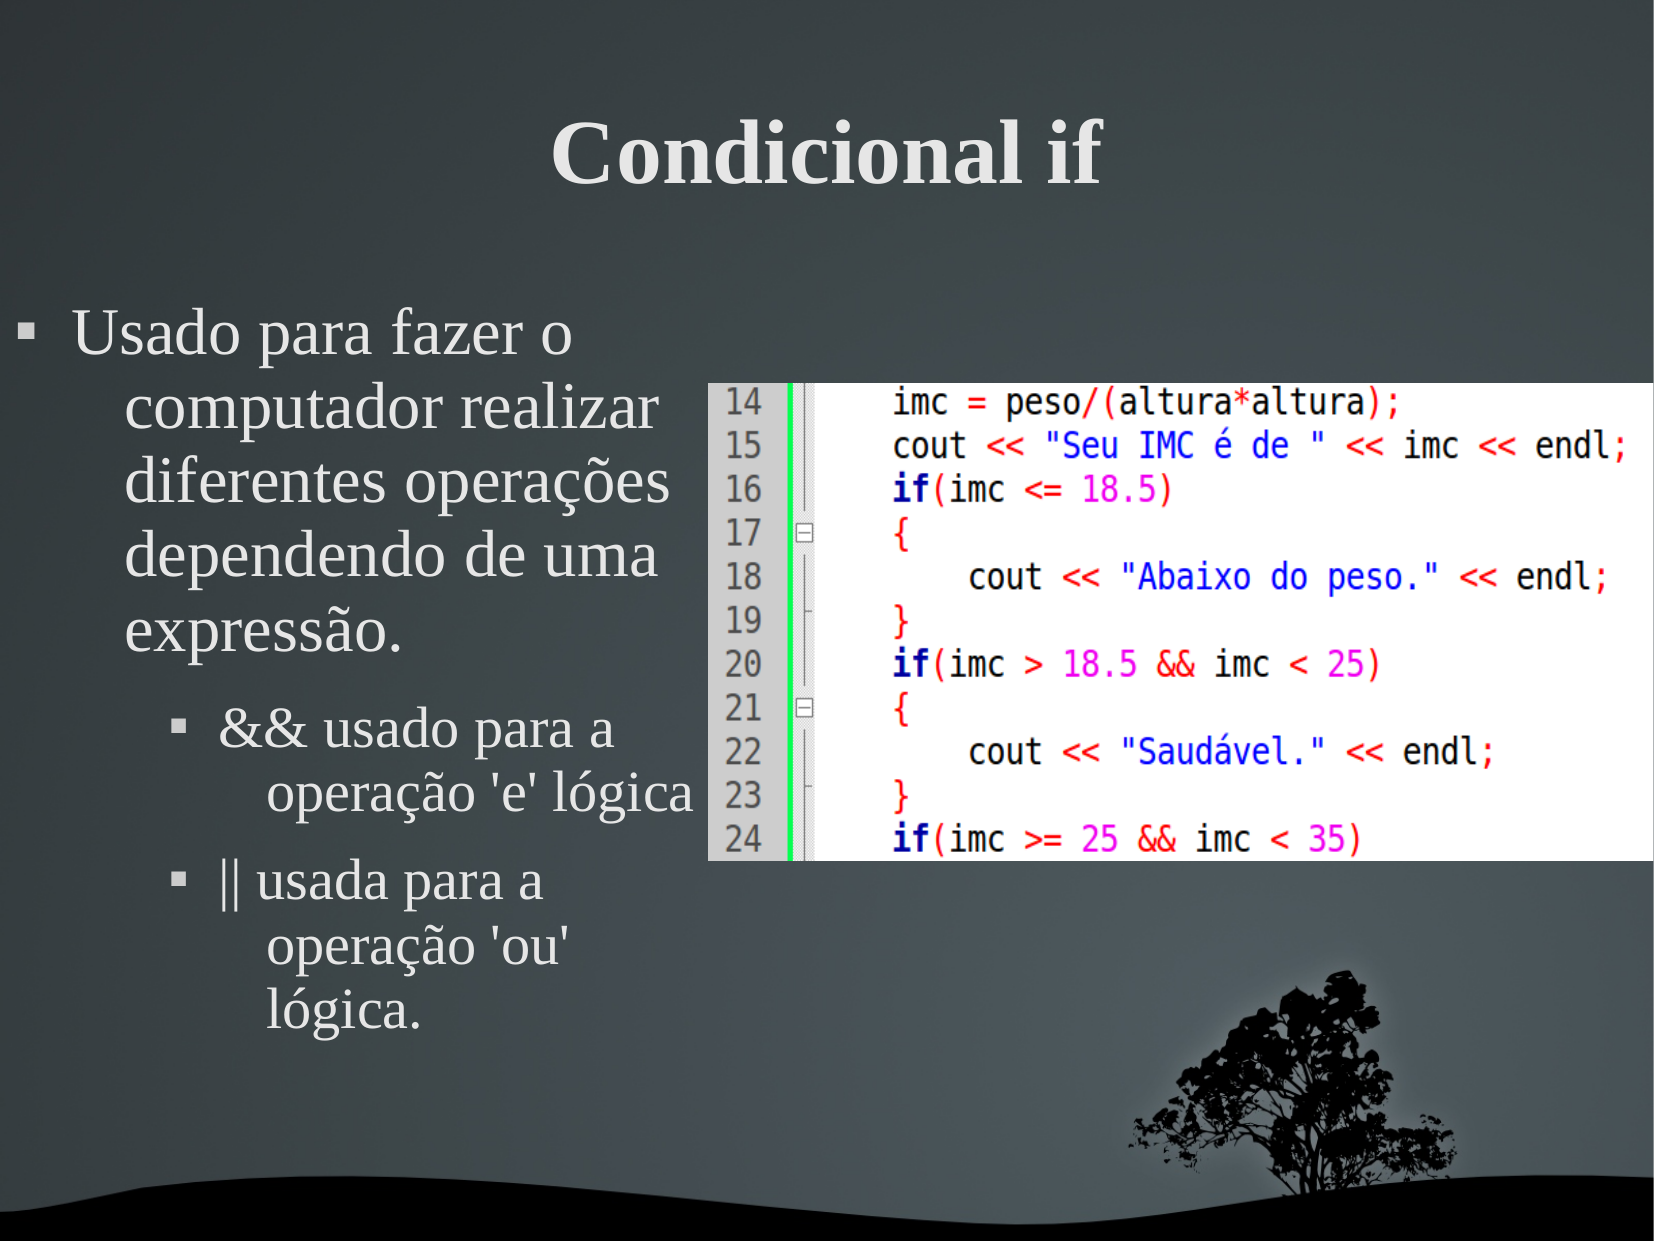

# Condicional if
Usado para fazer o computador realizar diferentes operações dependendo de uma expressão.
&& usado para a operação 'e' lógica
|| usada para a operação 'ou' lógica.